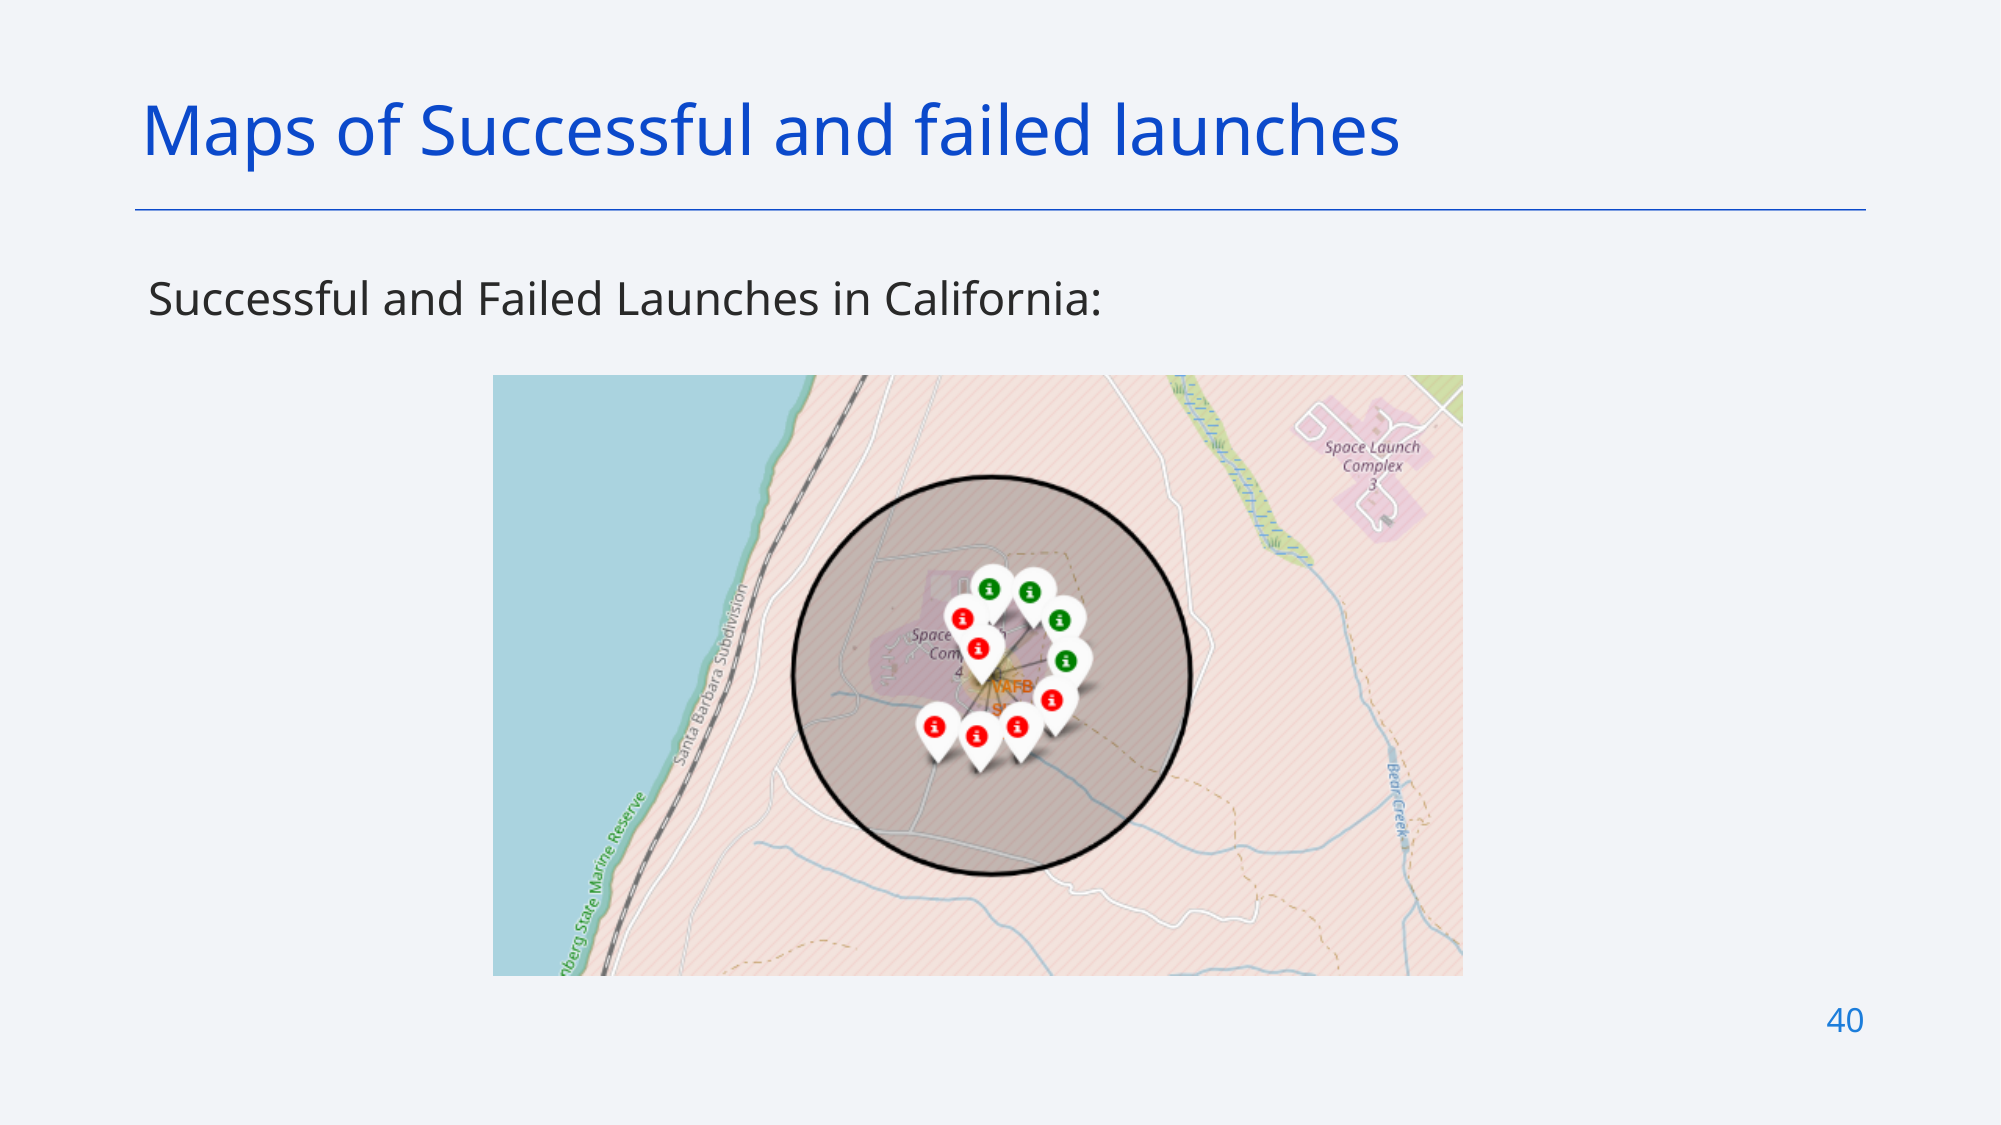

Maps of Successful and failed launches
# Successful and Failed Launches in California:
40